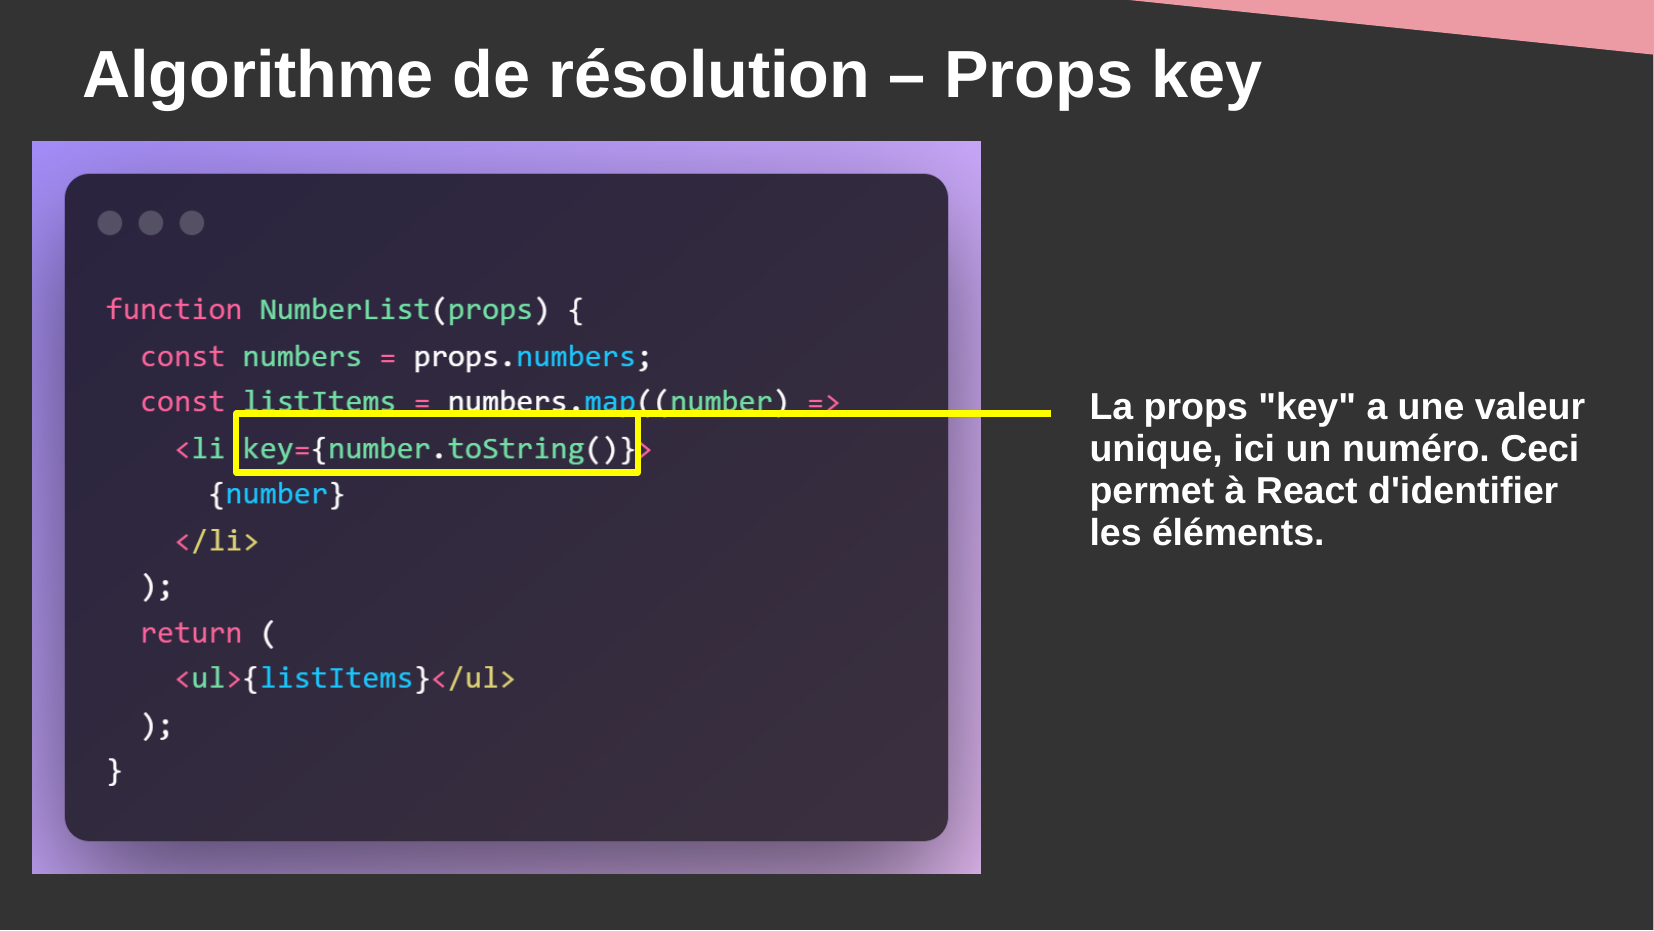

# Algorithme de résolution – Props key
La props "key" a une valeur unique, ici un numéro. Ceci permet à React d'identifier les éléments.